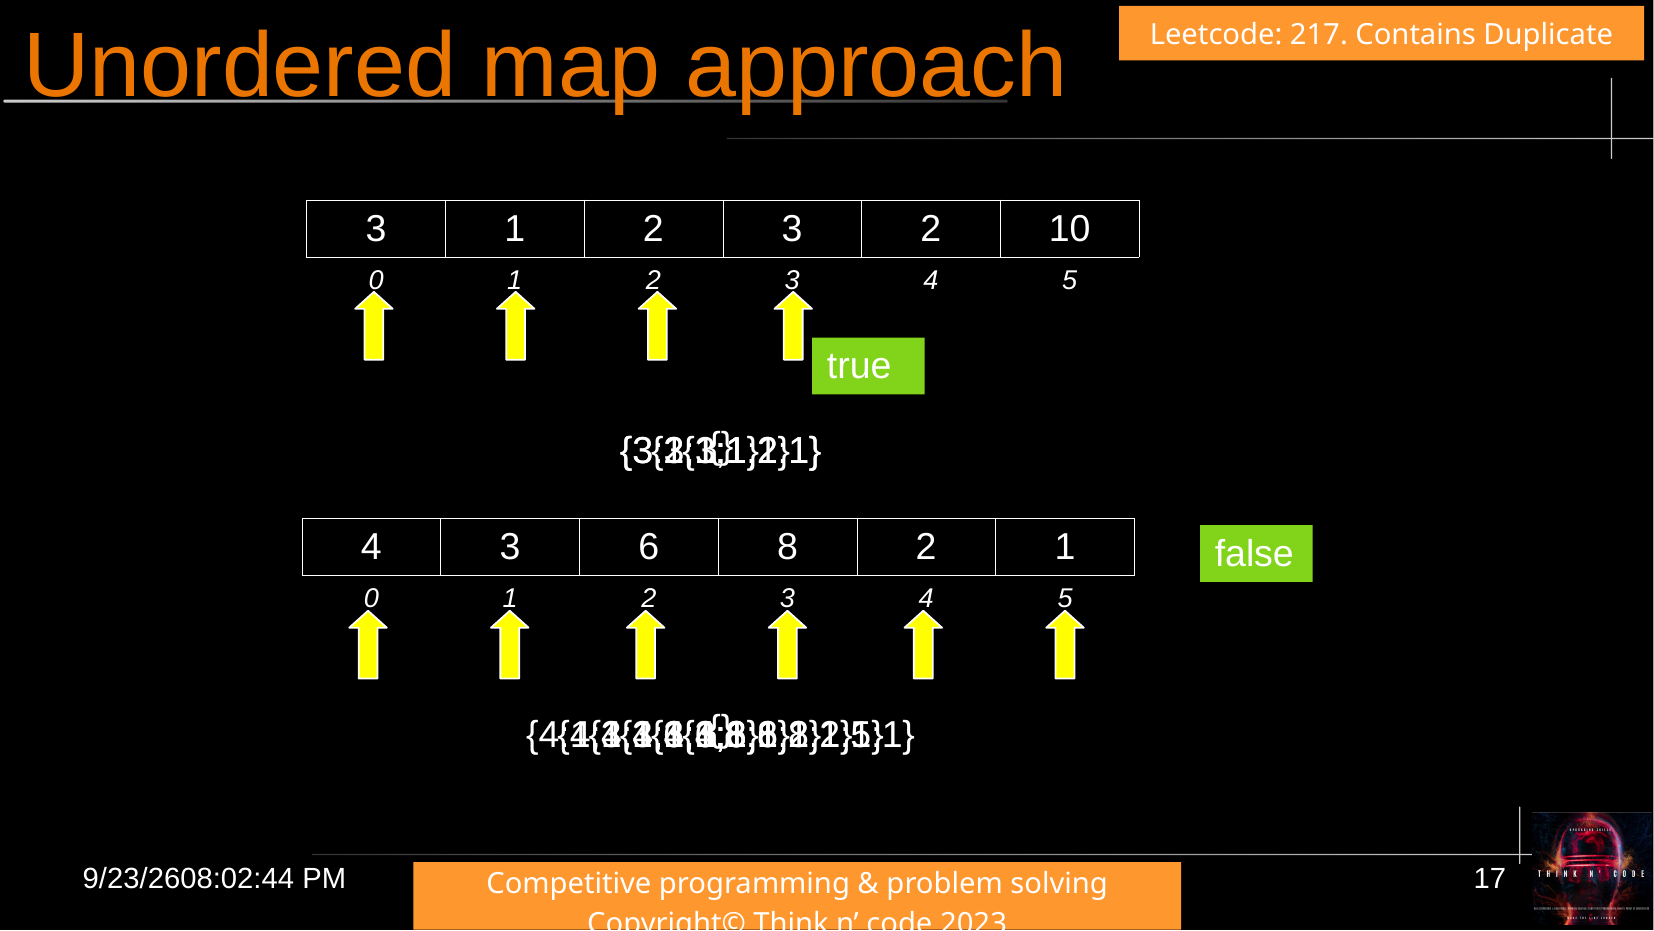

# Unordered map approach
| 3 | 1 | 2 | 3 | 2 | 10 |
| --- | --- | --- | --- | --- | --- |
| 0 | 1 | 2 | 3 | 4 | 5 |
true
{}
{3:1}
{3:1,1:1}
{3:1,1:1,2:1}
{3:2,1:1,2:1}
| 4 | 3 | 6 | 8 | 2 | 1 |
| --- | --- | --- | --- | --- | --- |
| 0 | 1 | 2 | 3 | 4 | 5 |
false
{}
{4:1}
{4:1,3:1}
{4:1,3:1,6:1}
{4:1,3:1,6:1,8:1}
{4:1,3:1,6:1,8:1,2:1}
{4:1,3:1,6:1,8:1,2:1,5:1}
17